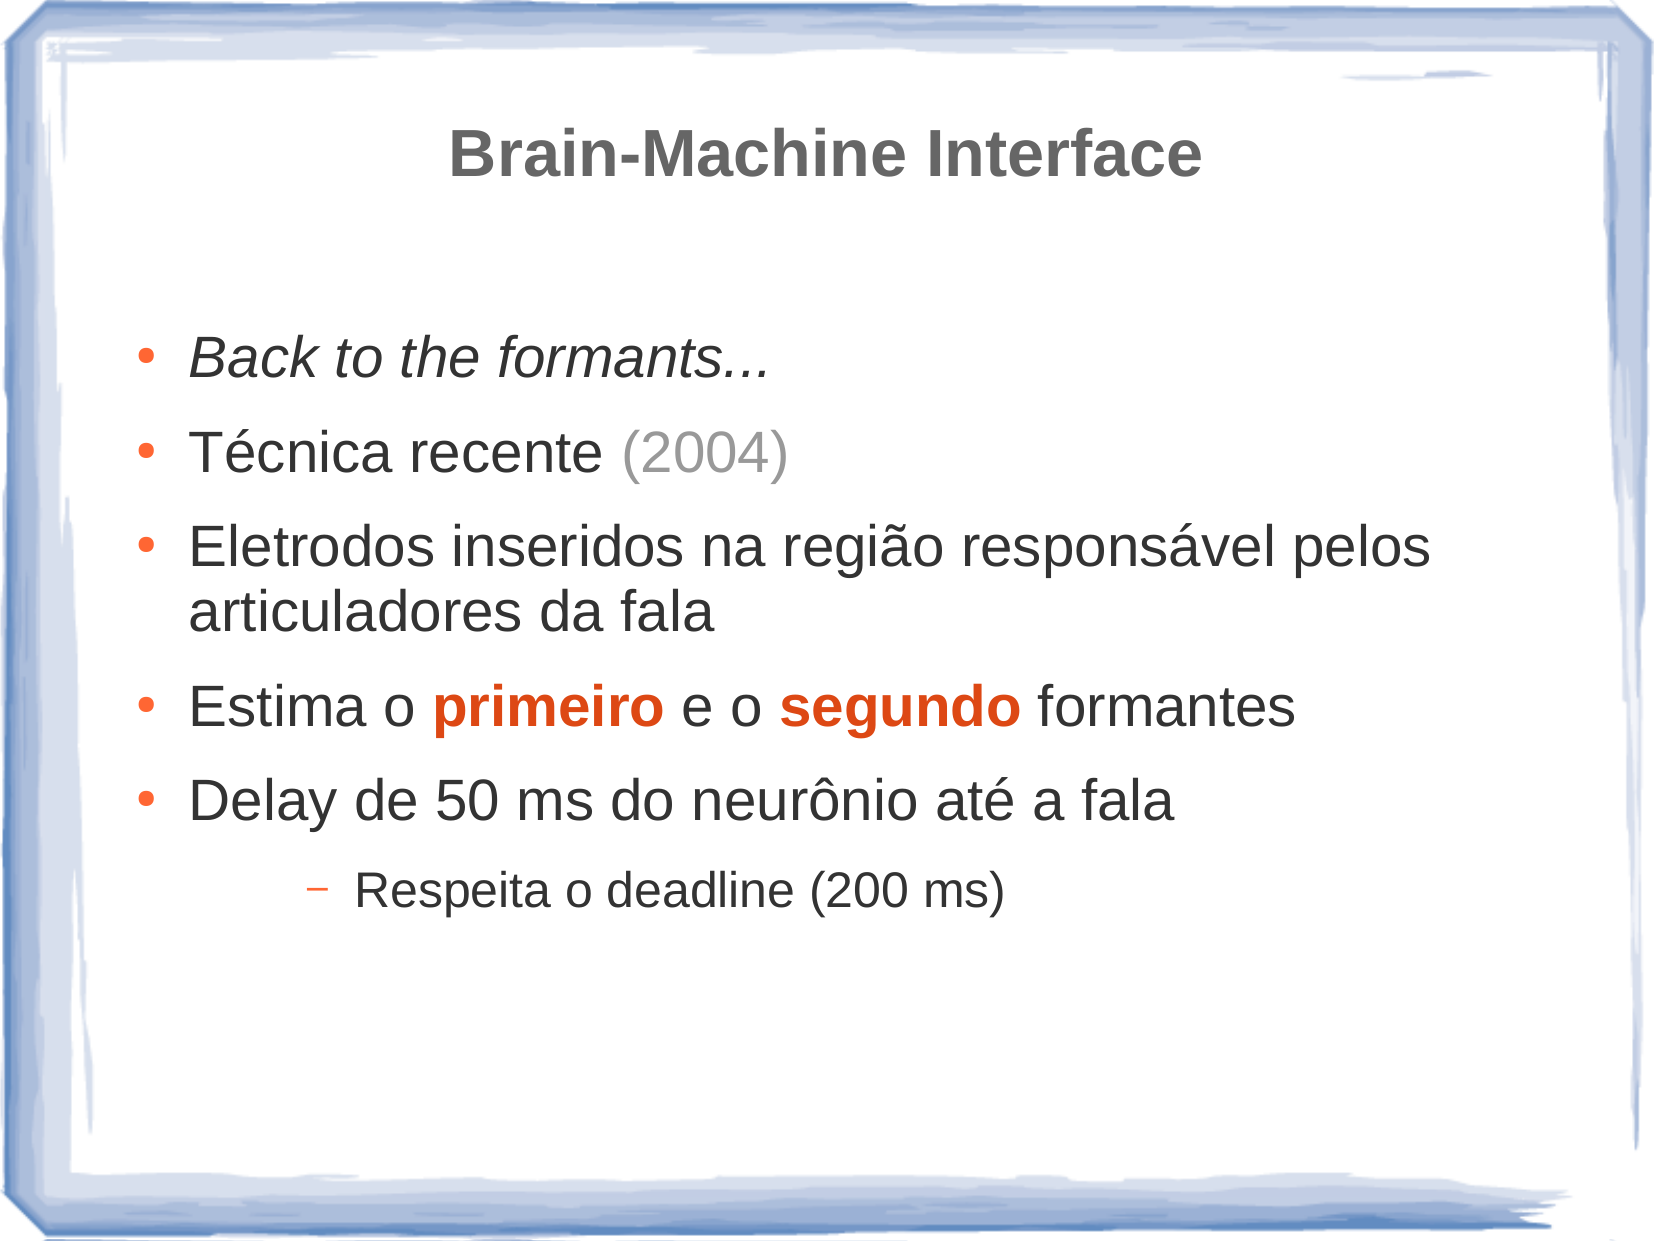

# Brain-Machine Interface
Back to the formants...
Técnica recente (2004)
Eletrodos inseridos na região responsável pelos articuladores da fala
Estima o primeiro e o segundo formantes
Delay de 50 ms do neurônio até a fala
Respeita o deadline (200 ms)